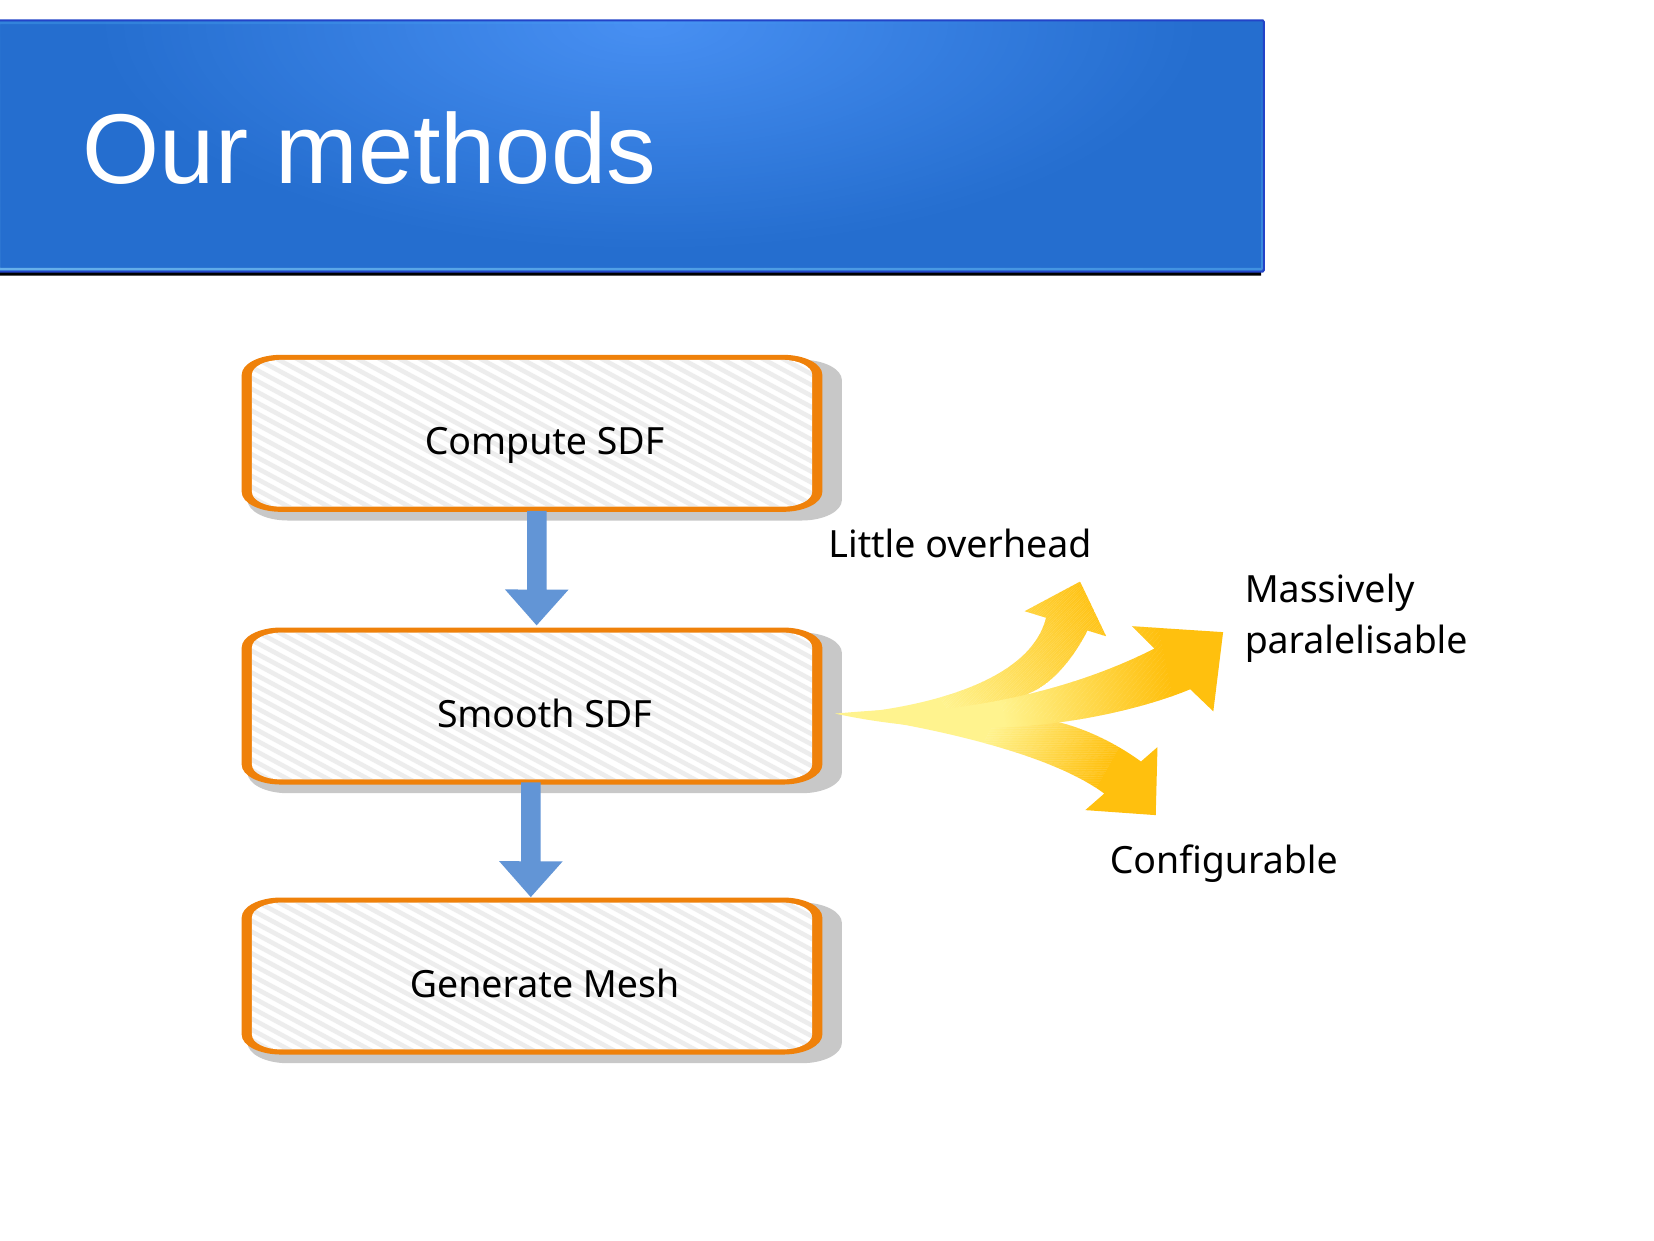

# Our methods
Compute SDF
Little overhead
Massively paralelisable
Smooth SDF
Configurable
Generate Mesh